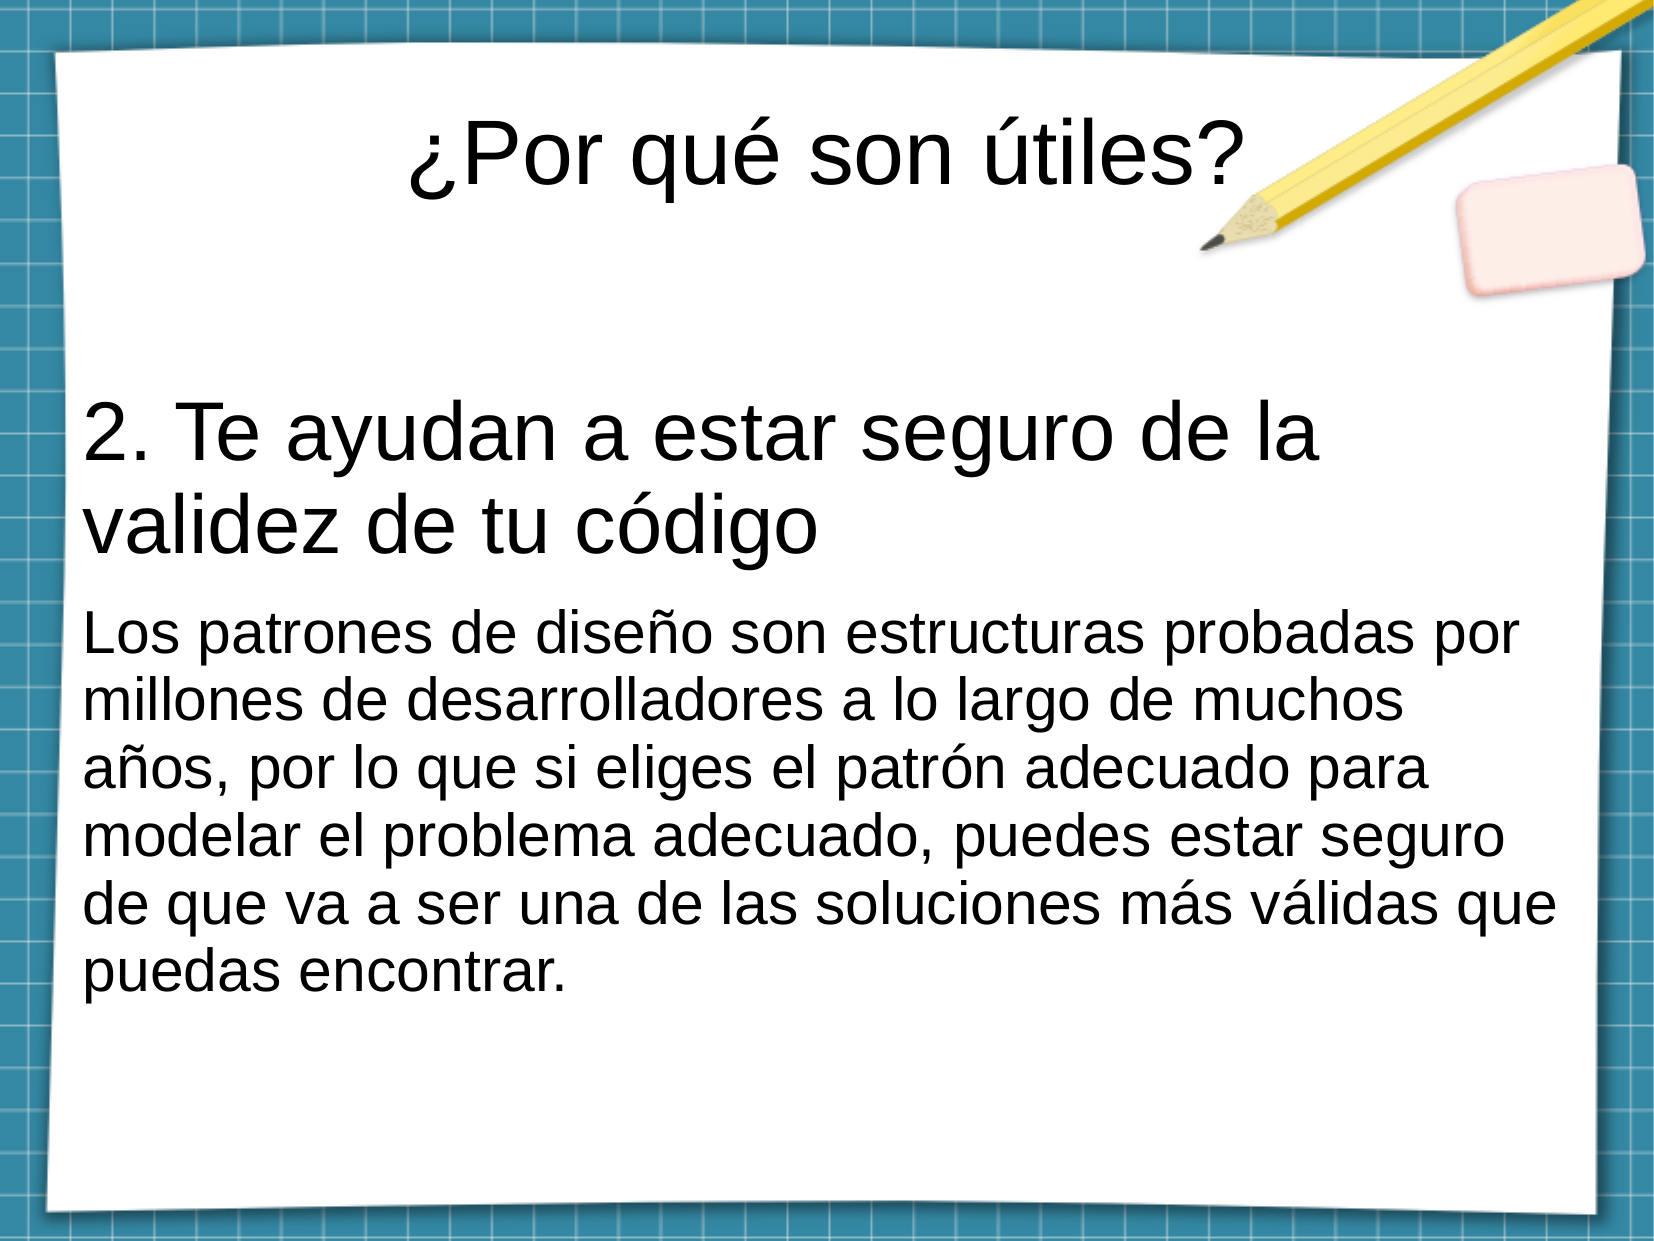

# ¿Por qué son útiles?
2. Te ayudan a estar seguro de la validez de tu código
Los patrones de diseño son estructuras probadas por millones de desarrolladores a lo largo de muchos años, por lo que si eliges el patrón adecuado para modelar el problema adecuado, puedes estar seguro de que va a ser una de las soluciones más válidas que puedas encontrar.